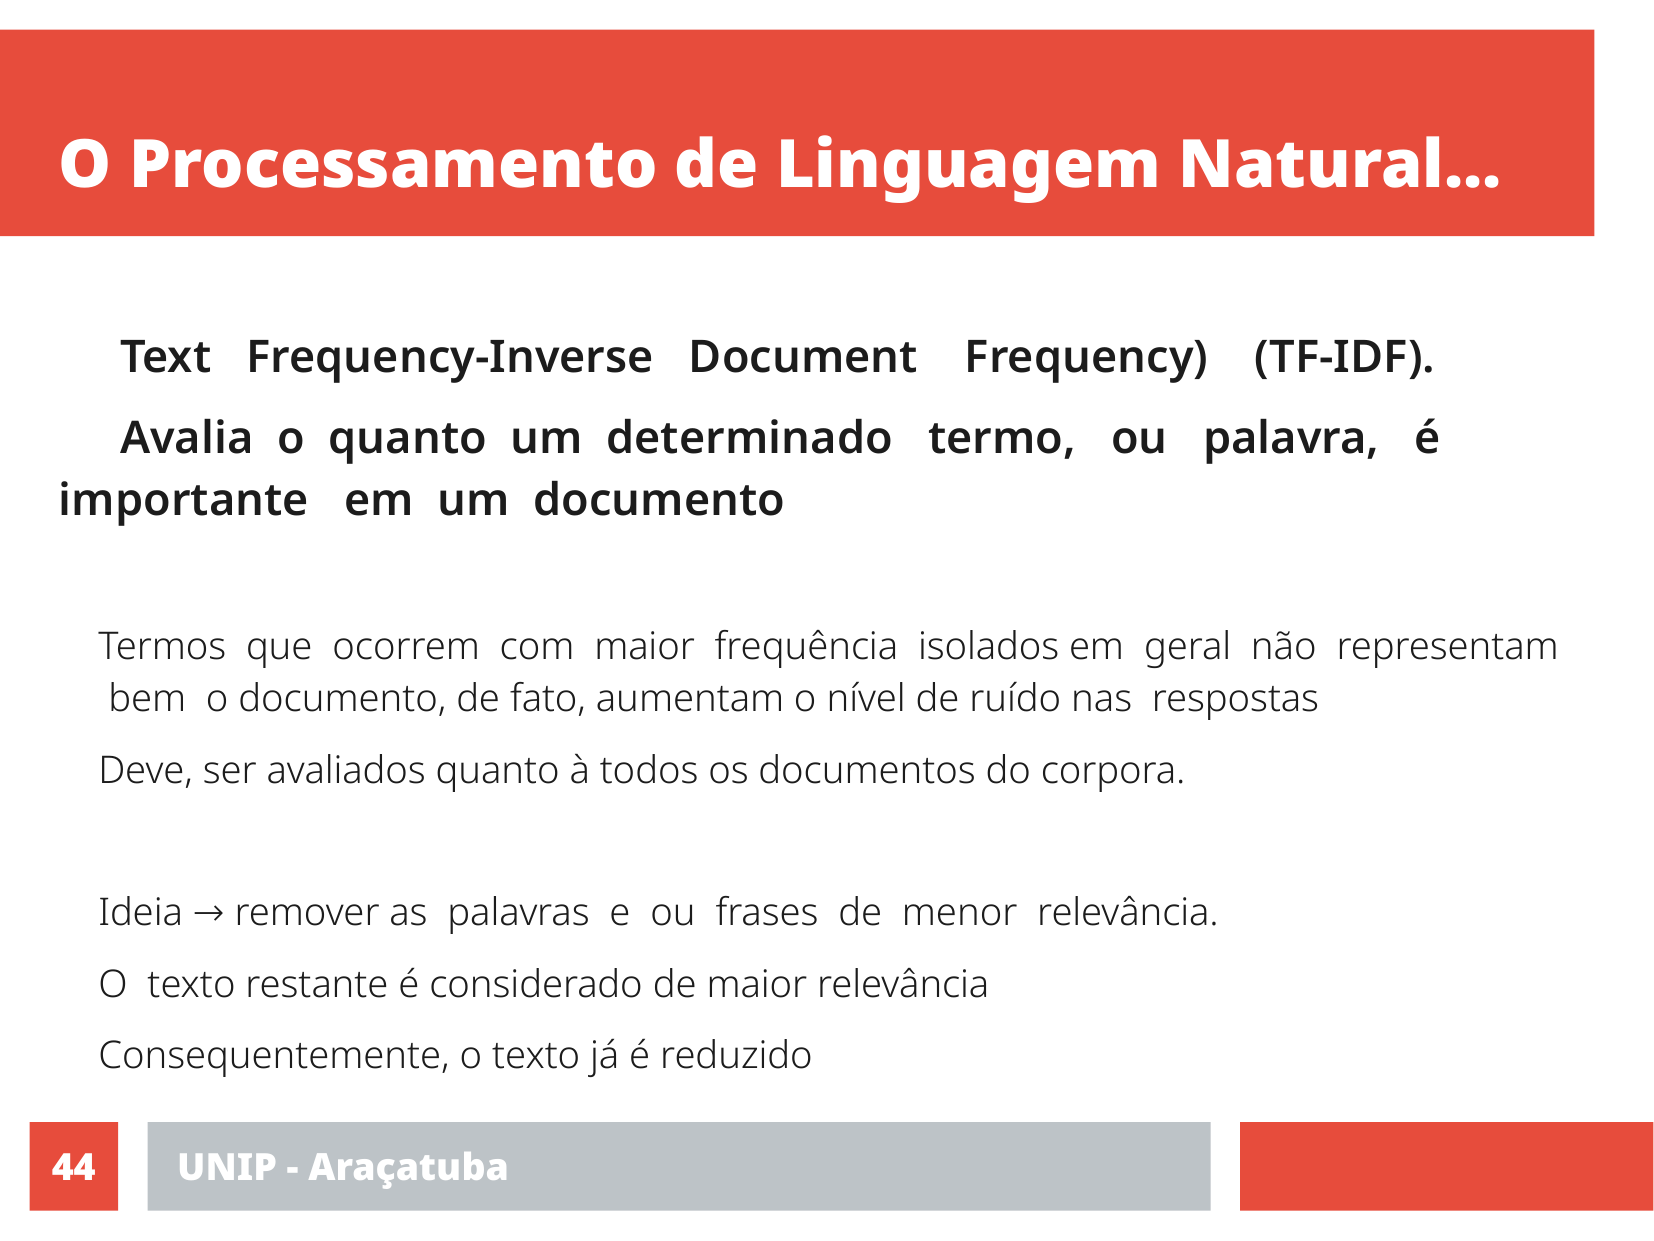

# O Processamento de Linguagem Natural...
 	Text Frequency-Inverse Document Frequency) (TF-IDF).
 			Avalia o quanto um determinado termo, ou palavra, é importante em um documento
Termos que ocorrem com maior frequência isolados em geral não representam bem o documento, de fato, aumentam o nível de ruído nas respostas
Deve, ser avaliados quanto à todos os documentos do corpora.
Ideia → remover as palavras e ou frases de menor relevância.
O texto restante é considerado de maior relevância
Consequentemente, o texto já é reduzido
44
UNIP - Araçatuba